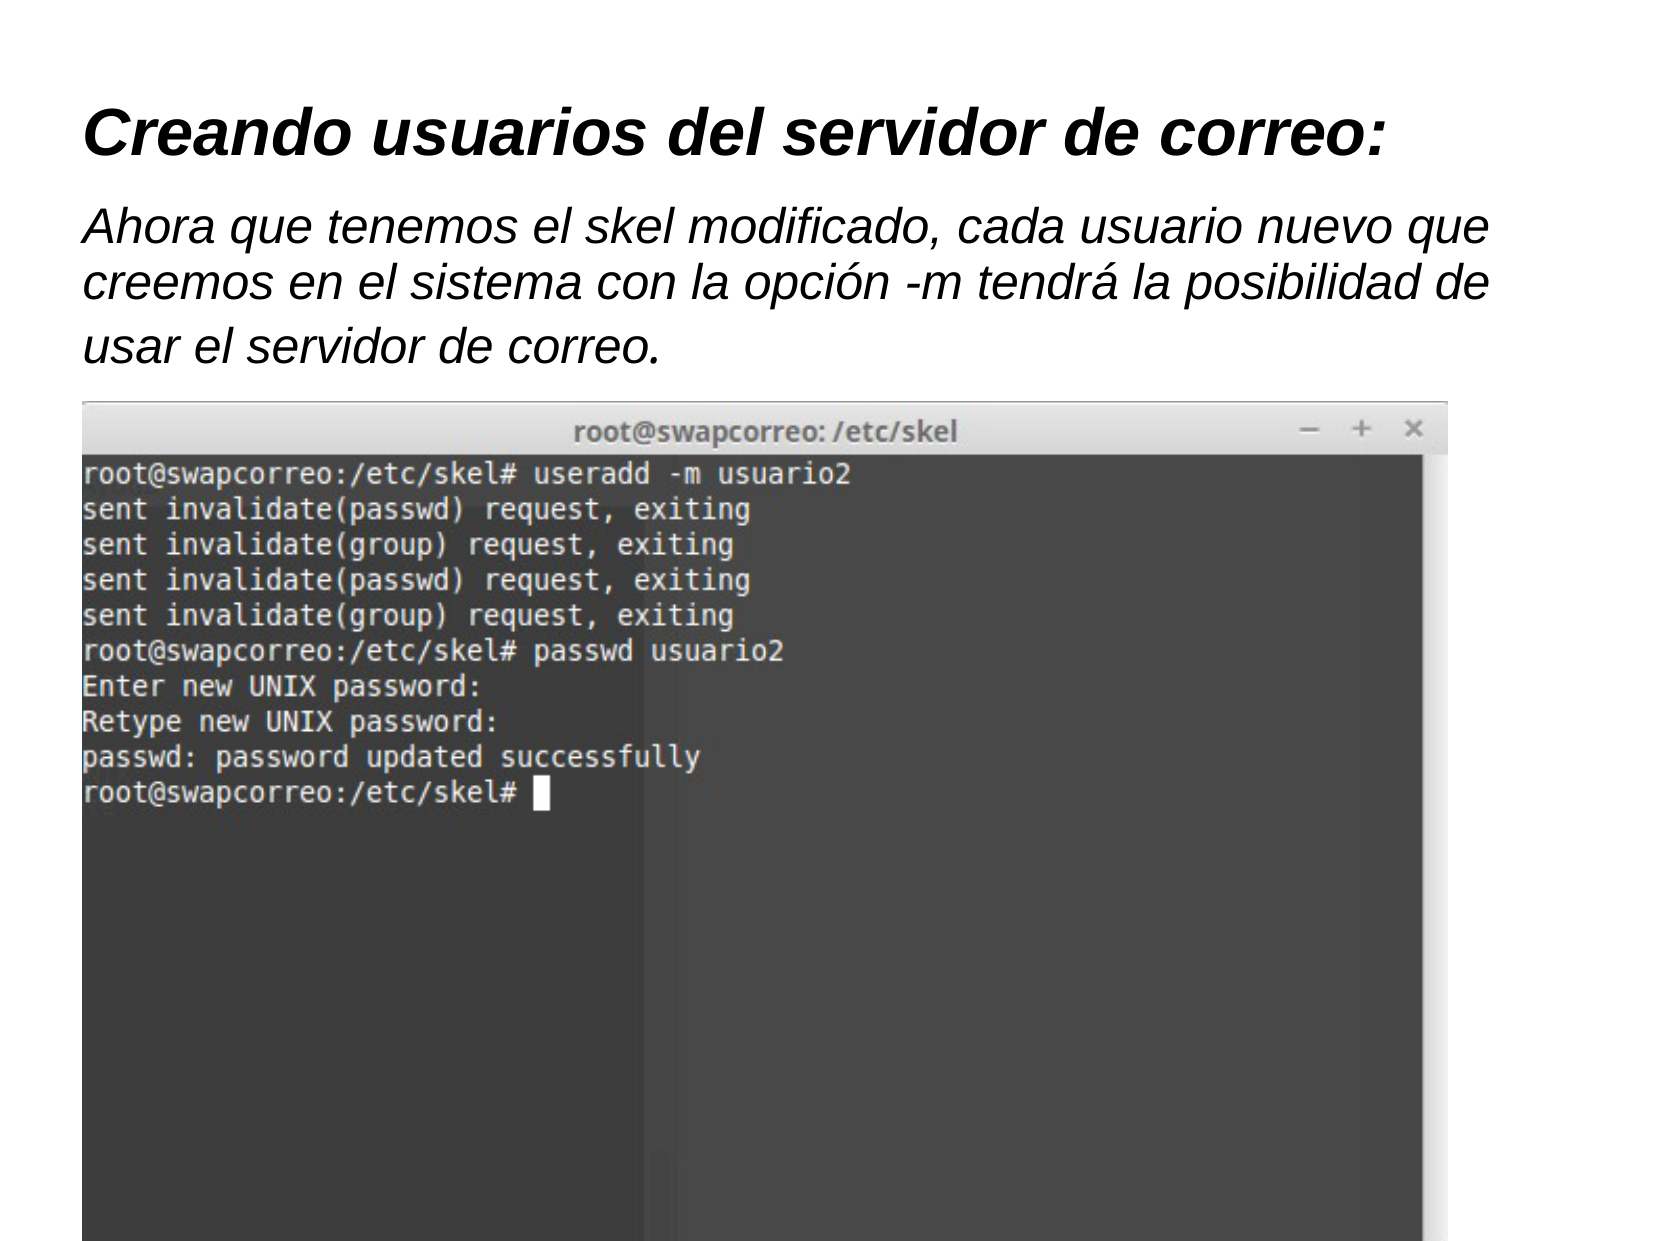

# Creando usuarios del servidor de correo:
Ahora que tenemos el skel modificado, cada usuario nuevo que creemos en el sistema con la opción -m tendrá la posibilidad de usar el servidor de correo.